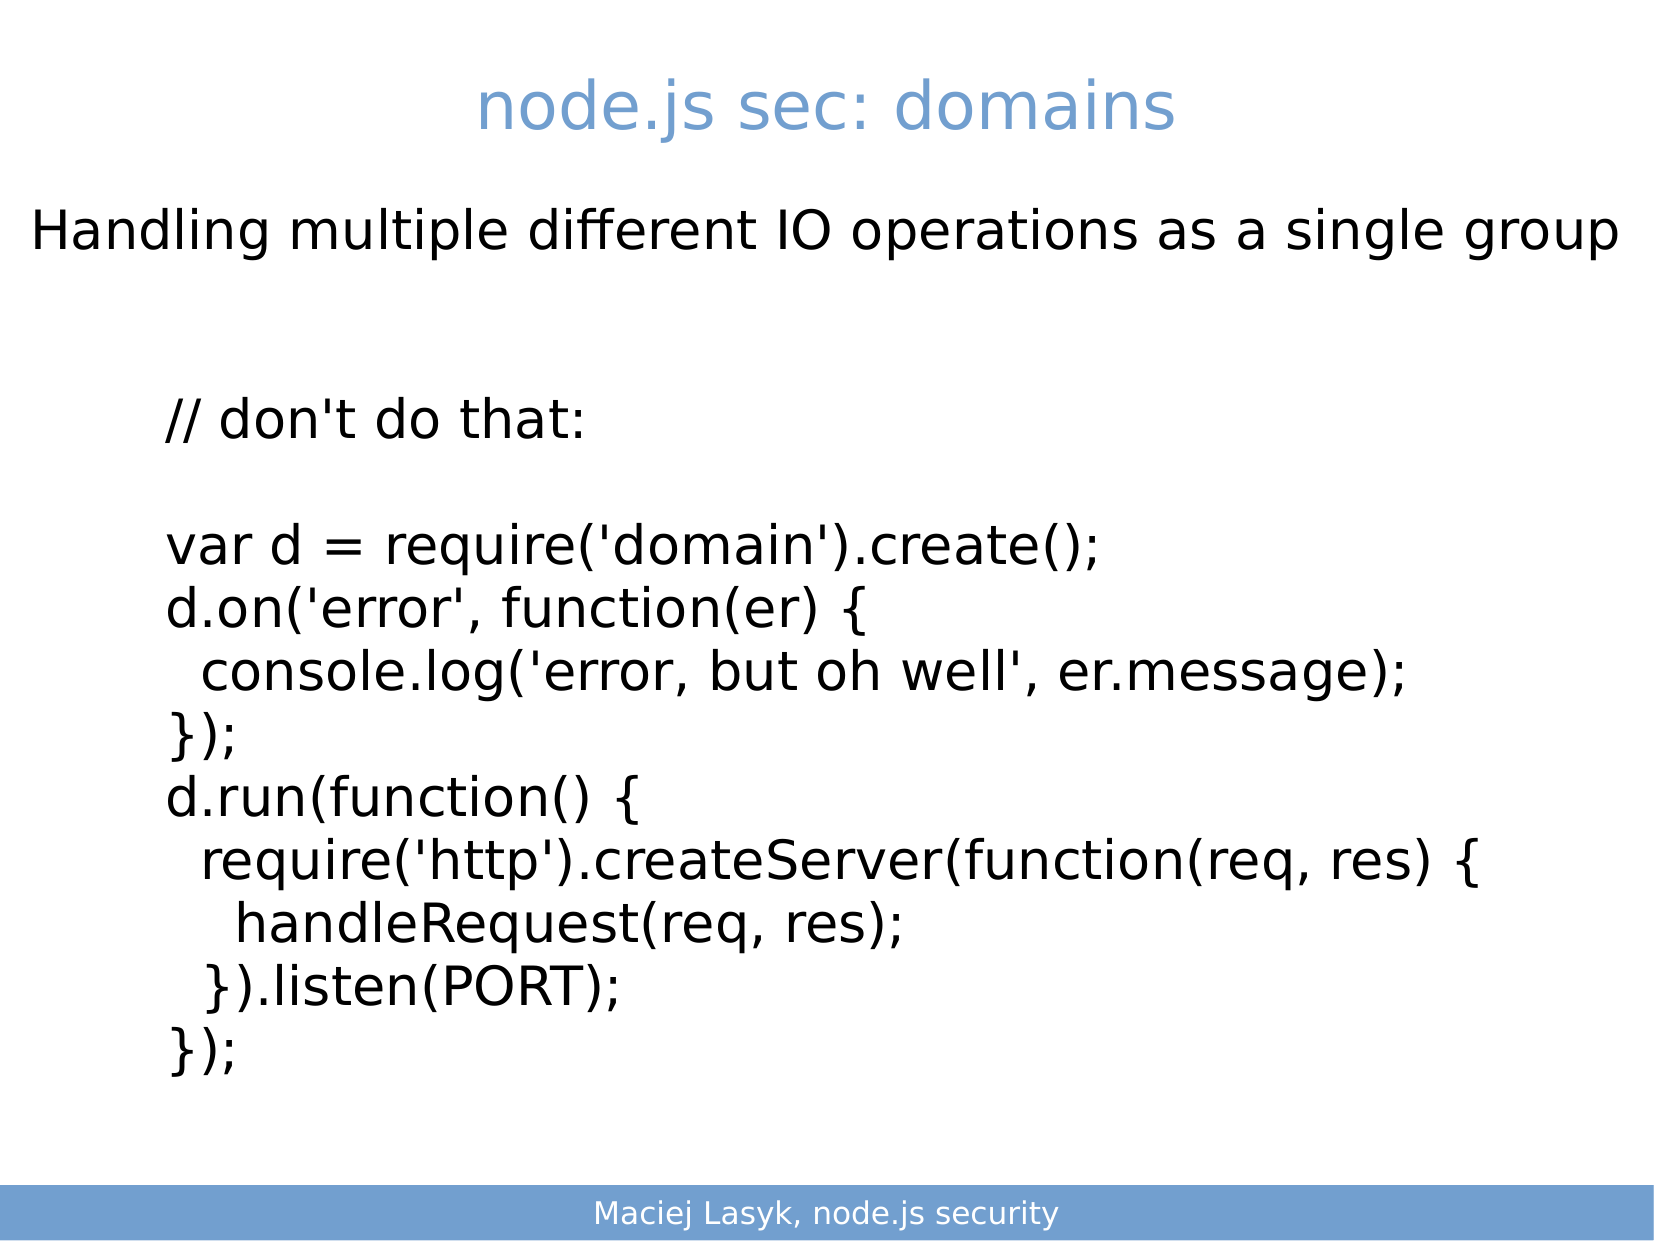

node.js sec: domains
Handling multiple different IO operations as a single group
// don't do that:
var d = require('domain').create();
d.on('error', function(er) {
 console.log('error, but oh well', er.message);
});
d.run(function() {
 require('http').createServer(function(req, res) {
 handleRequest(req, res);
 }).listen(PORT);
});
 3/25
 1/25
Maciej Lasyk, Ganglia & Nagios
Maciej Lasyk, node.js security
Maciej Lasyk, node.js security